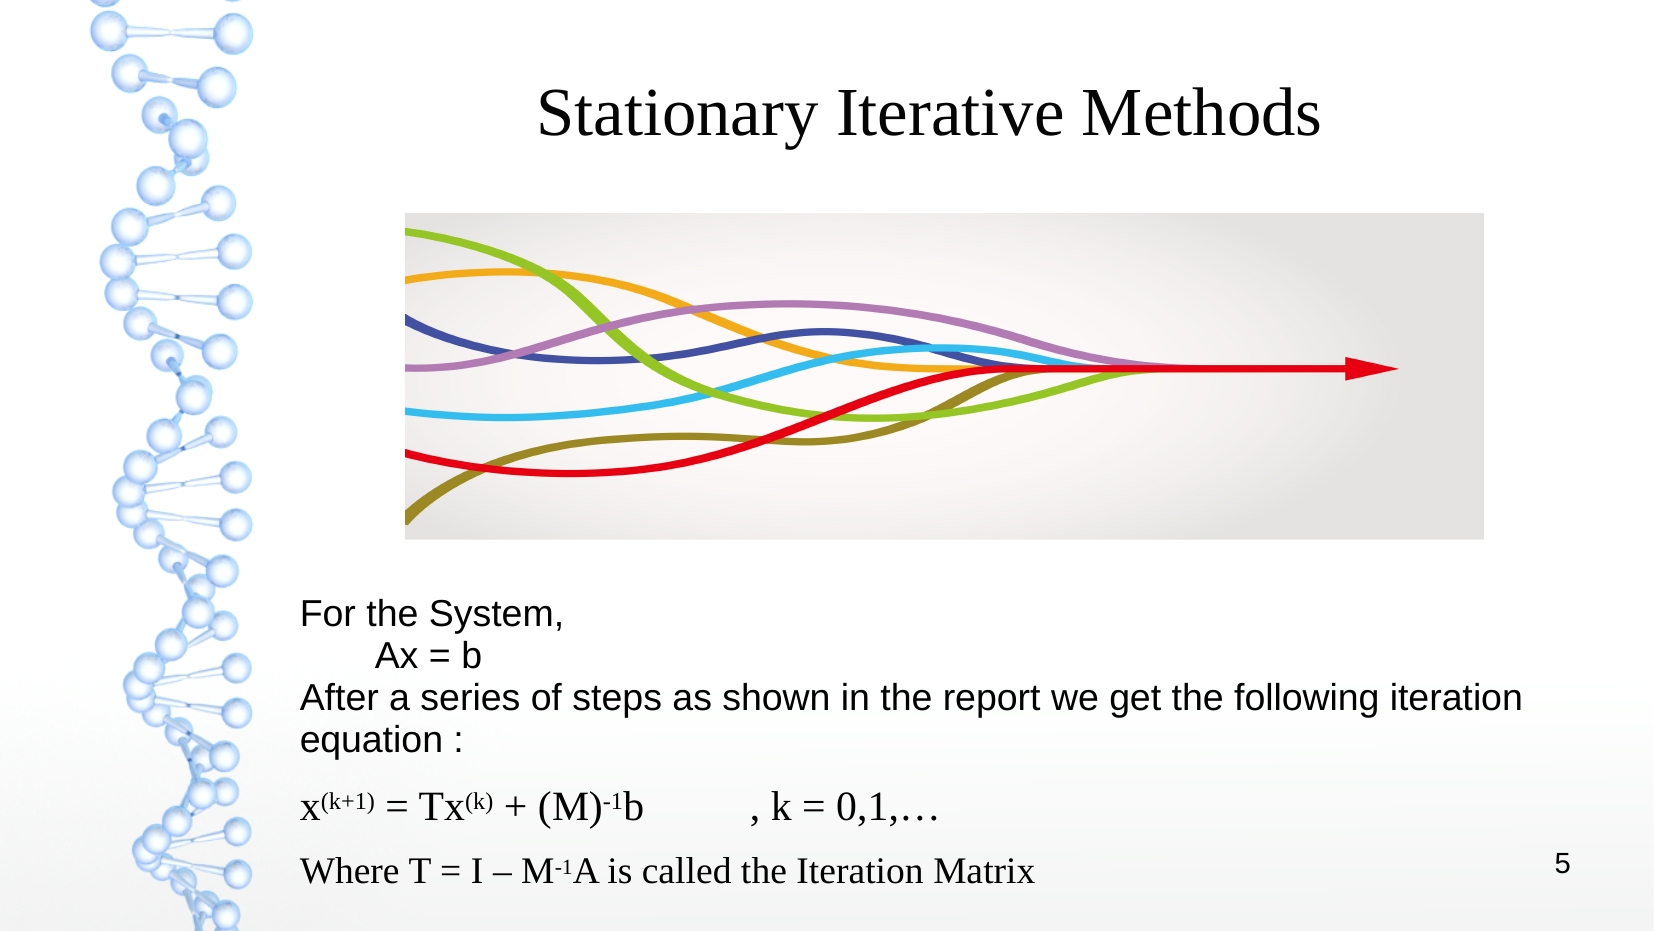

# Stationary Iterative Methods
For the System,
	Ax = b
After a series of steps as shown in the report we get the following iteration equation :
x(k+1) = Tx(k) + (M)-1b		, k = 0,1,…
Where T = I – M-1A is called the Iteration Matrix
5